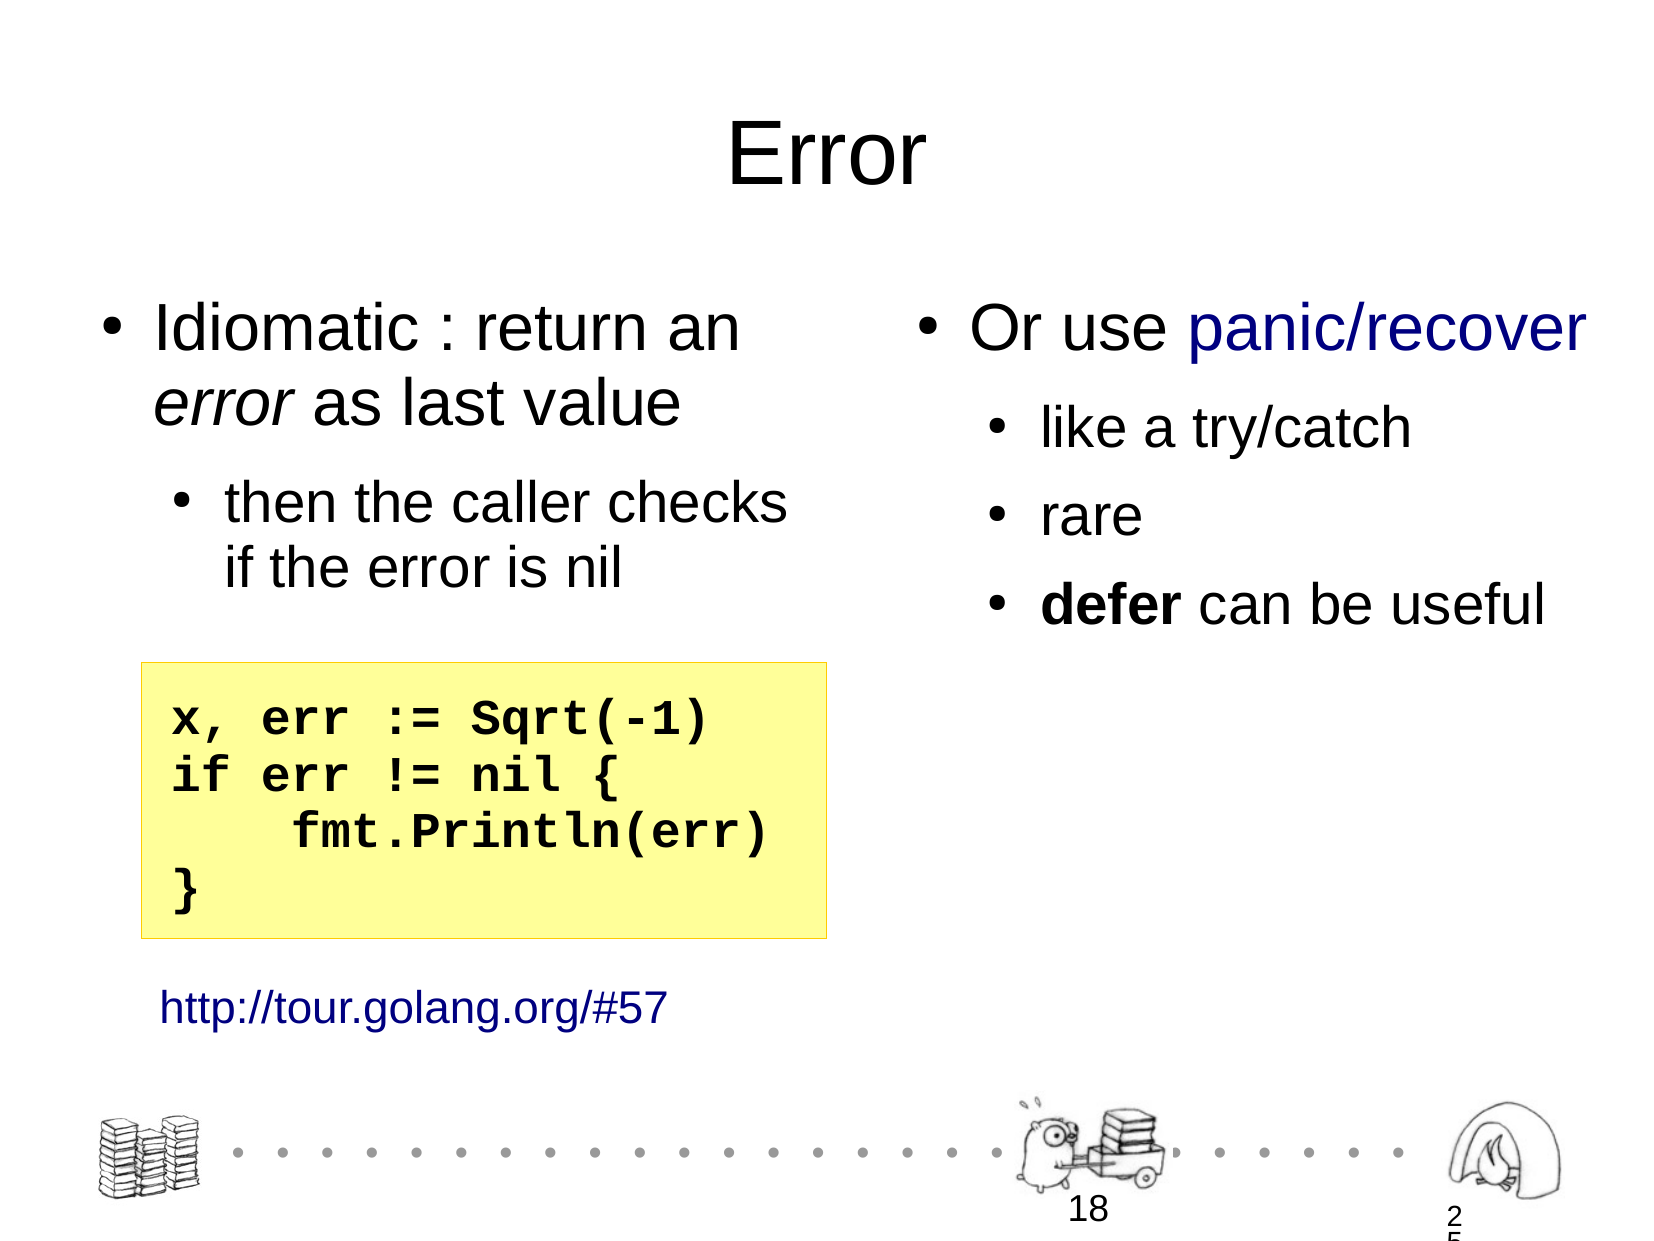

# Error
Idiomatic : return an error as last value
then the caller checks if the error is nil
Or use panic/recover
like a try/catch
rare
defer can be useful
x, err := Sqrt(-1)
if err != nil {
 fmt.Println(err)
}
http://tour.golang.org/#57